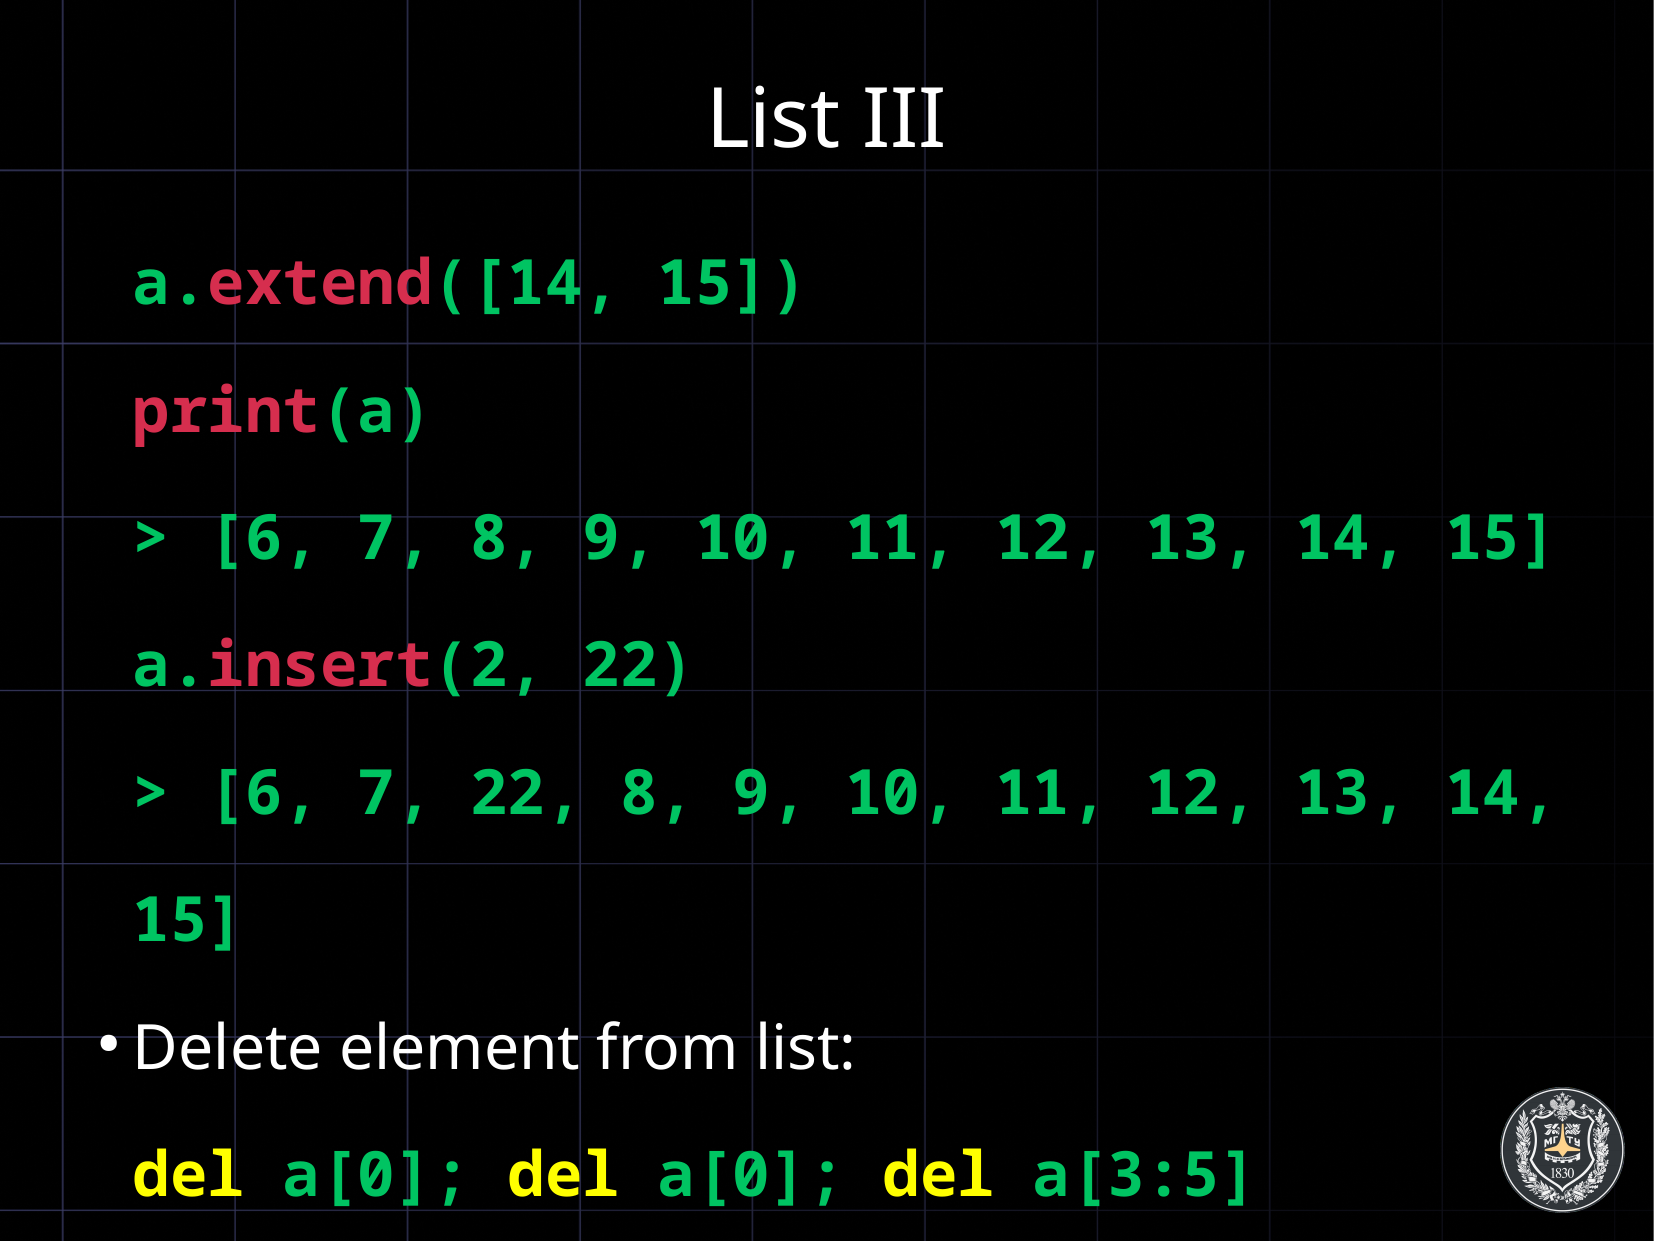

# List III
a.extend([14, 15])
print(a)
> [6, 7, 8, 9, 10, 11, 12, 13, 14, 15]
a.insert(2, 22)
> [6, 7, 22, 8, 9, 10, 11, 12, 13, 14, 15]
Delete element from list:
del a[0]; del a[0]; del a[3:5]
print(a) > [22, 8, 9, 12, 13, 14, 15]
a.pop(); a.pop(0) > 15\n 22
print(a) > [8, 9, 12, 13, 14]